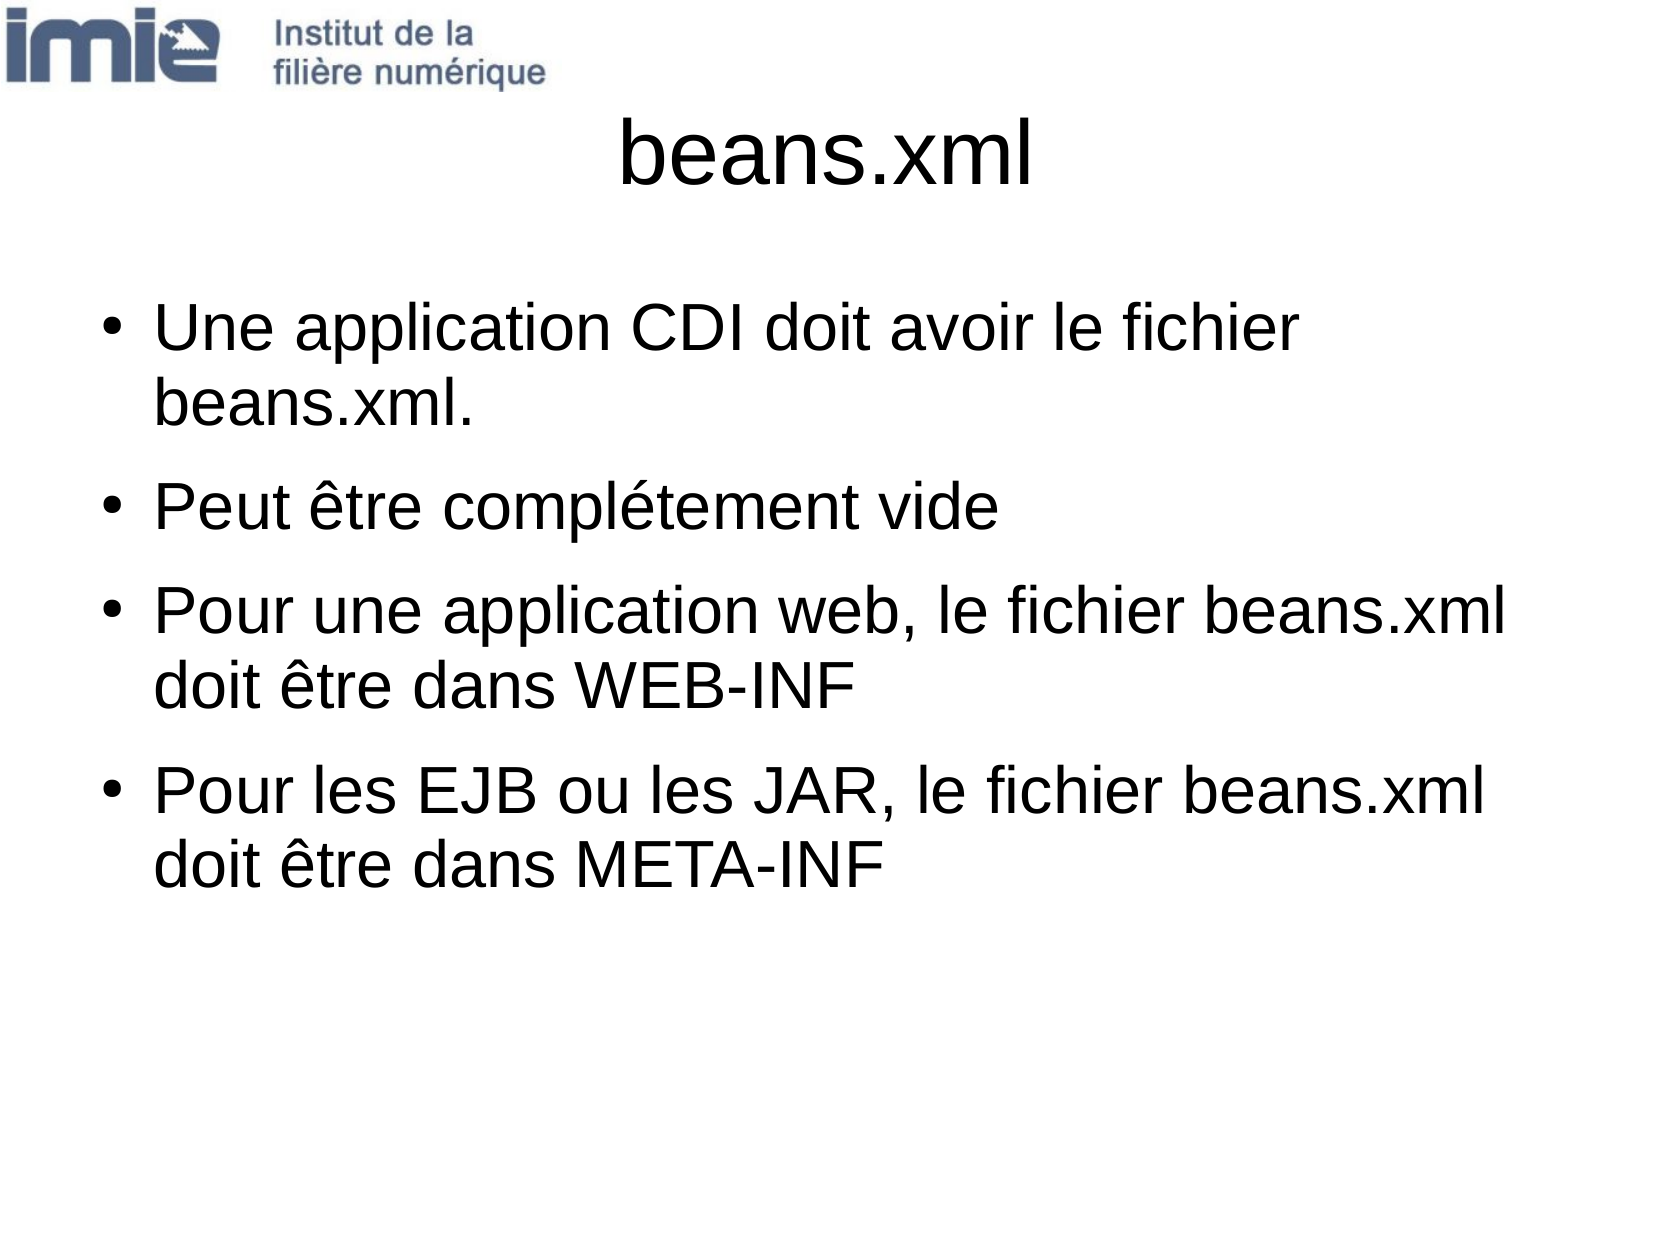

# beans.xml
Une application CDI doit avoir le fichier beans.xml.
Peut être complétement vide
Pour une application web, le fichier beans.xml doit être dans WEB-INF
Pour les EJB ou les JAR, le fichier beans.xml doit être dans META-INF